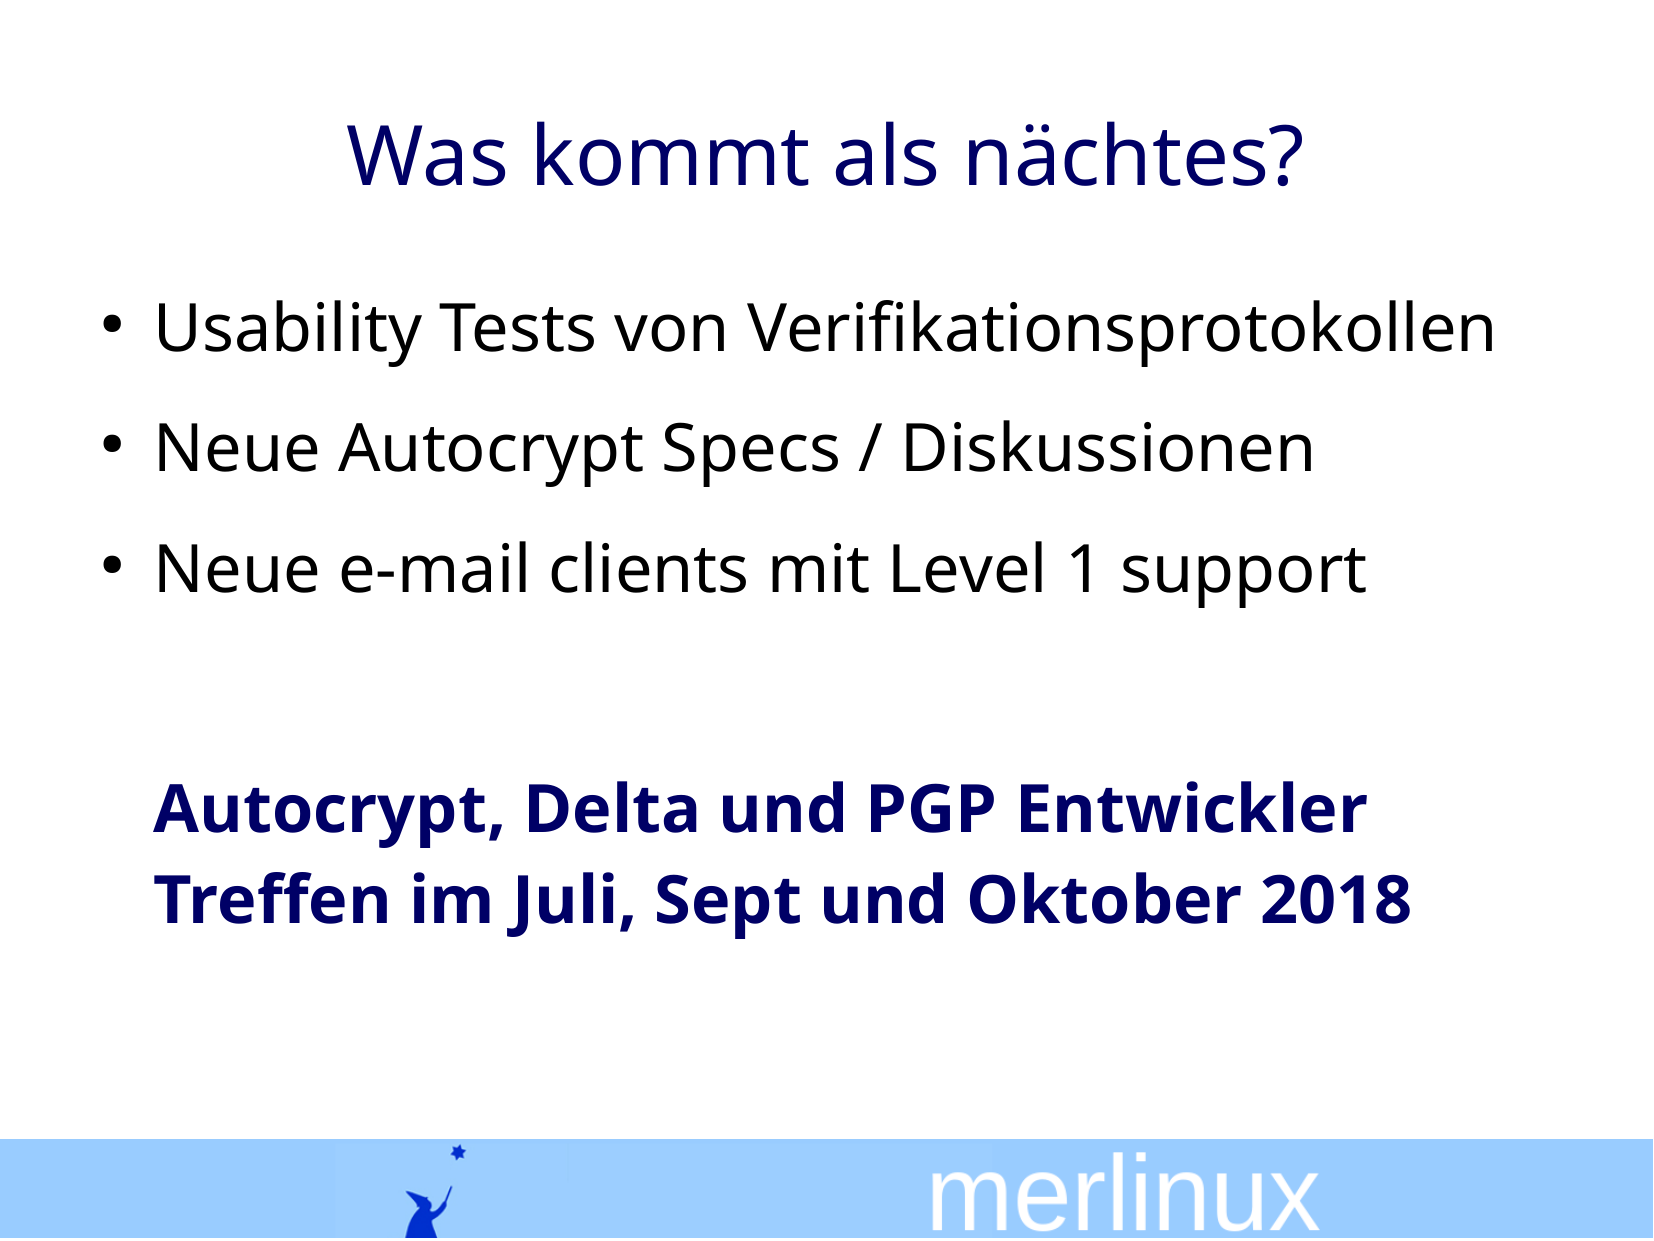

Was kommt als nächtes?
# Usability Tests von Verifikationsprotokollen
Neue Autocrypt Specs / Diskussionen
Neue e-mail clients mit Level 1 support
Autocrypt, Delta und PGP Entwickler Treffen im Juli, Sept und Oktober 2018